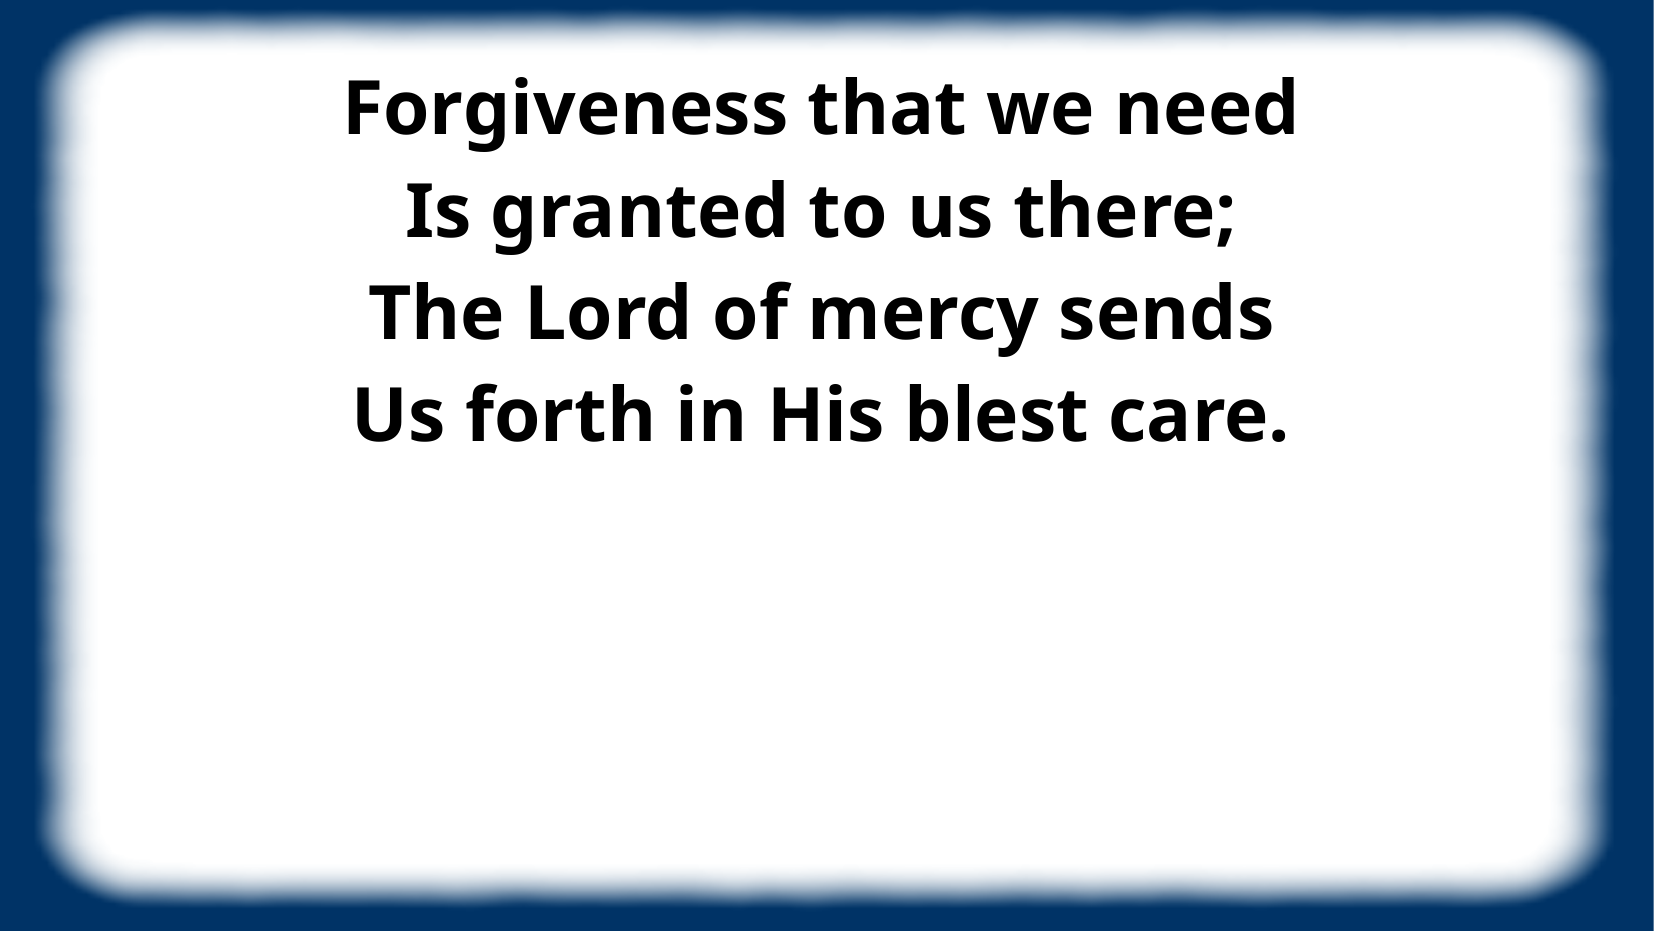

Forgiveness that we need
Is granted to us there;
The Lord of mercy sends
Us forth in His blest care.